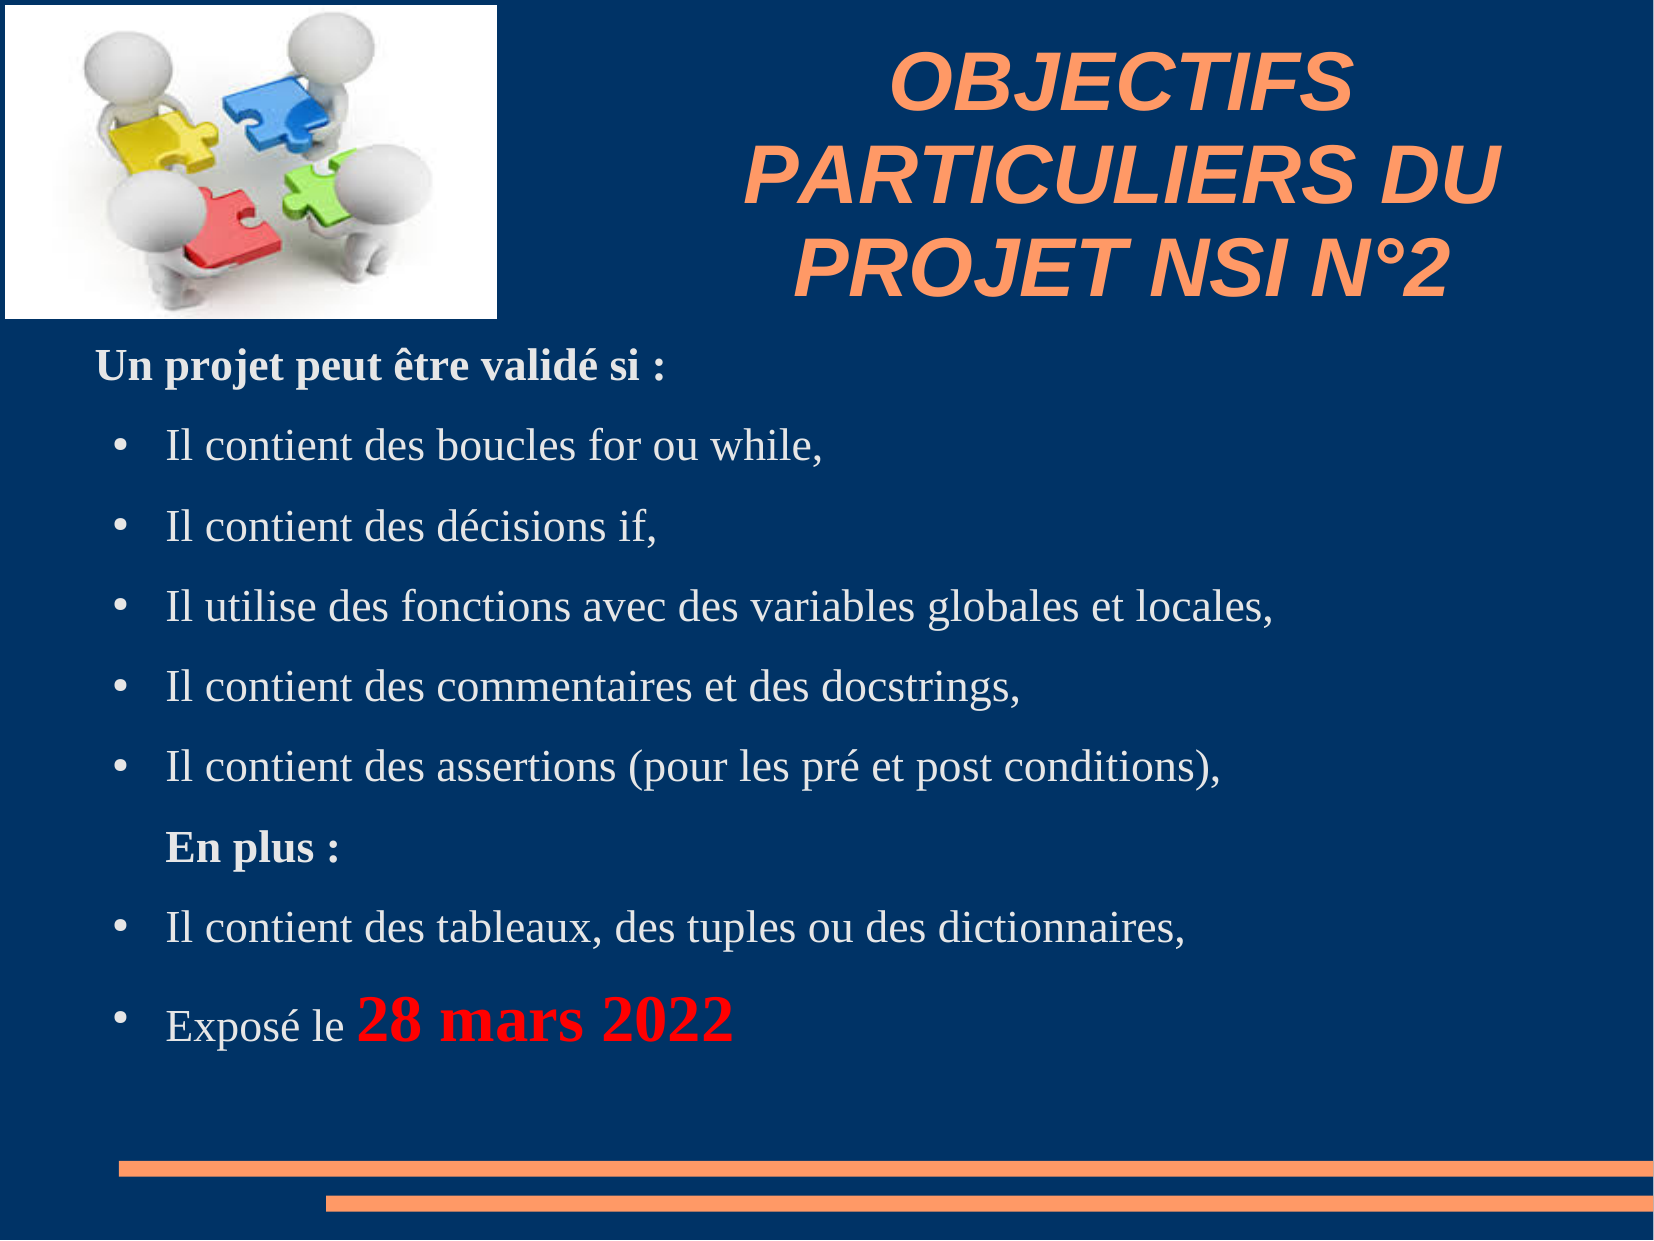

# OBJECTIFS PARTICULIERS DU PROJET NSI N°2
Un projet peut être validé si :
Il contient des boucles for ou while,
Il contient des décisions if,
Il utilise des fonctions avec des variables globales et locales,
Il contient des commentaires et des docstrings,
Il contient des assertions (pour les pré et post conditions),
En plus :
Il contient des tableaux, des tuples ou des dictionnaires,
Exposé le 28 mars 2022